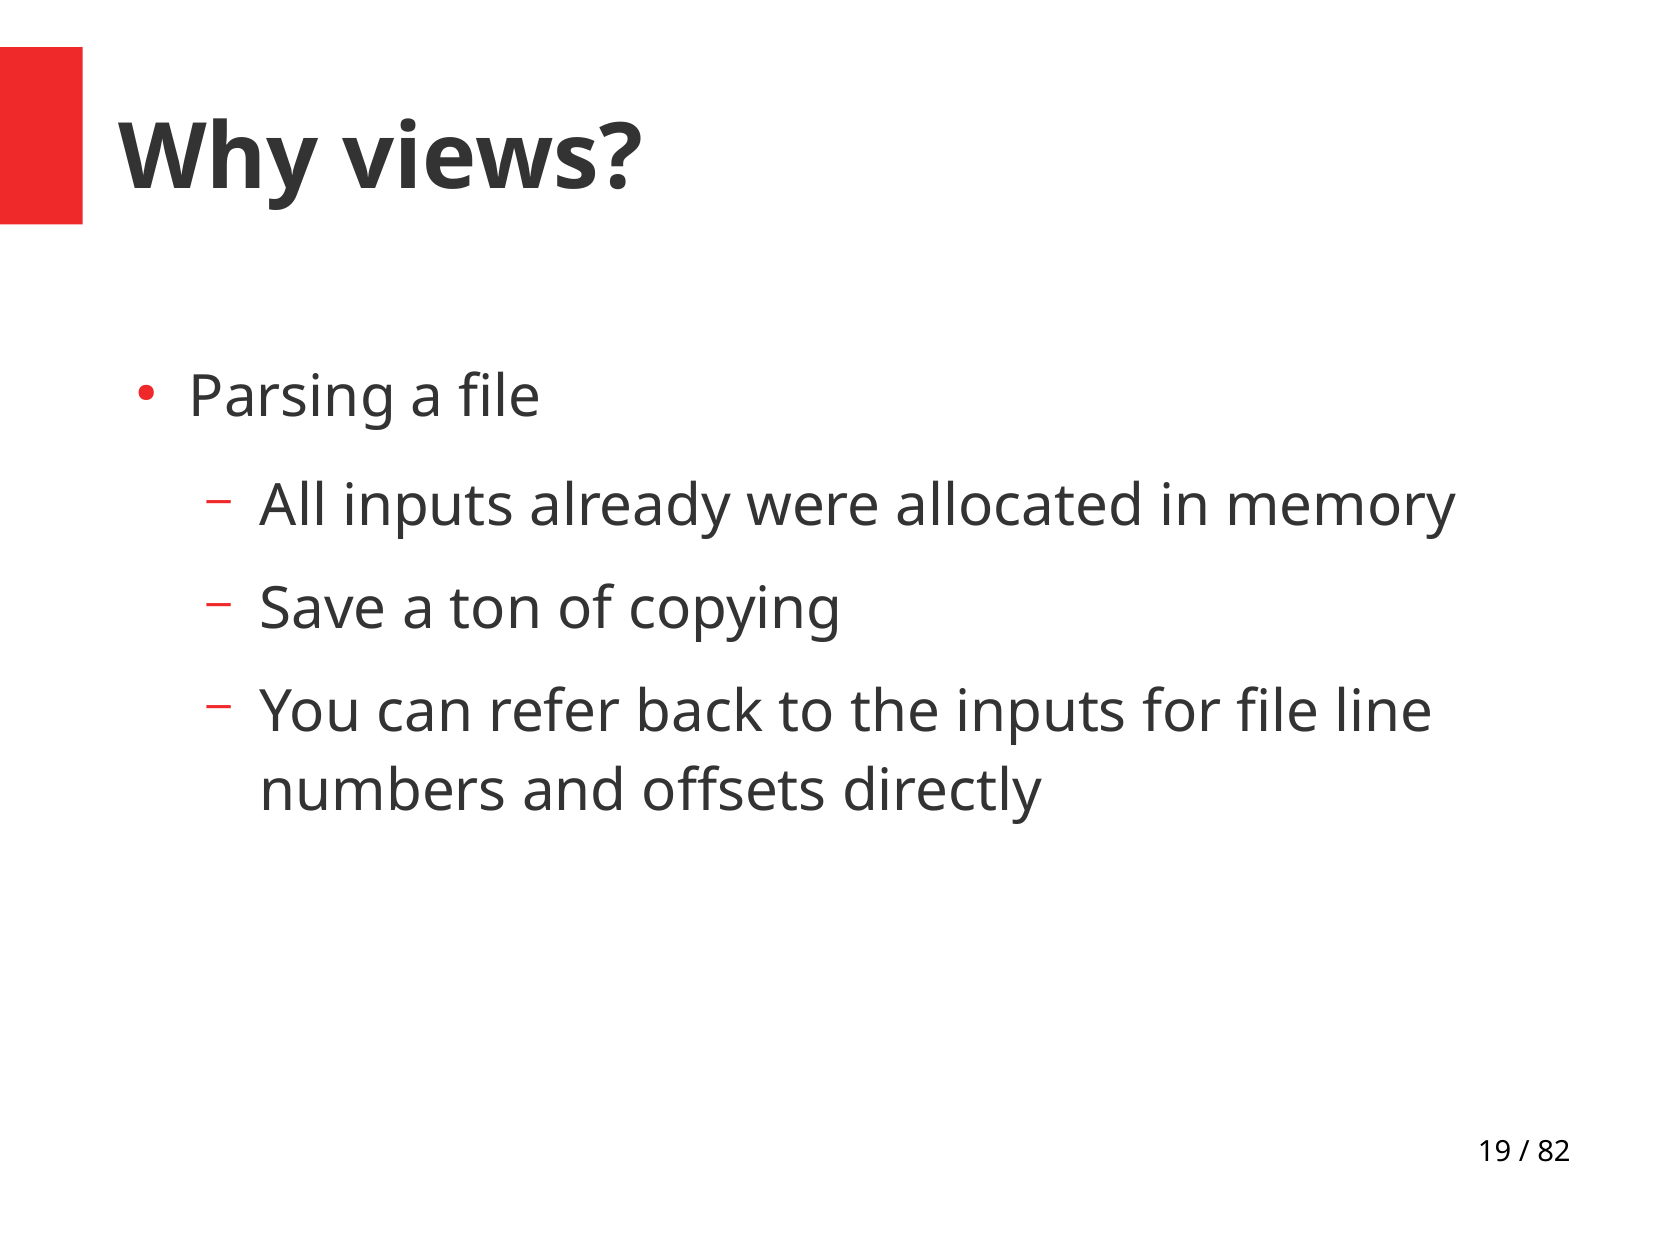

# Why views?
Parsing a file
All inputs already were allocated in memory
Save a ton of copying
You can refer back to the inputs for file line numbers and offsets directly
19